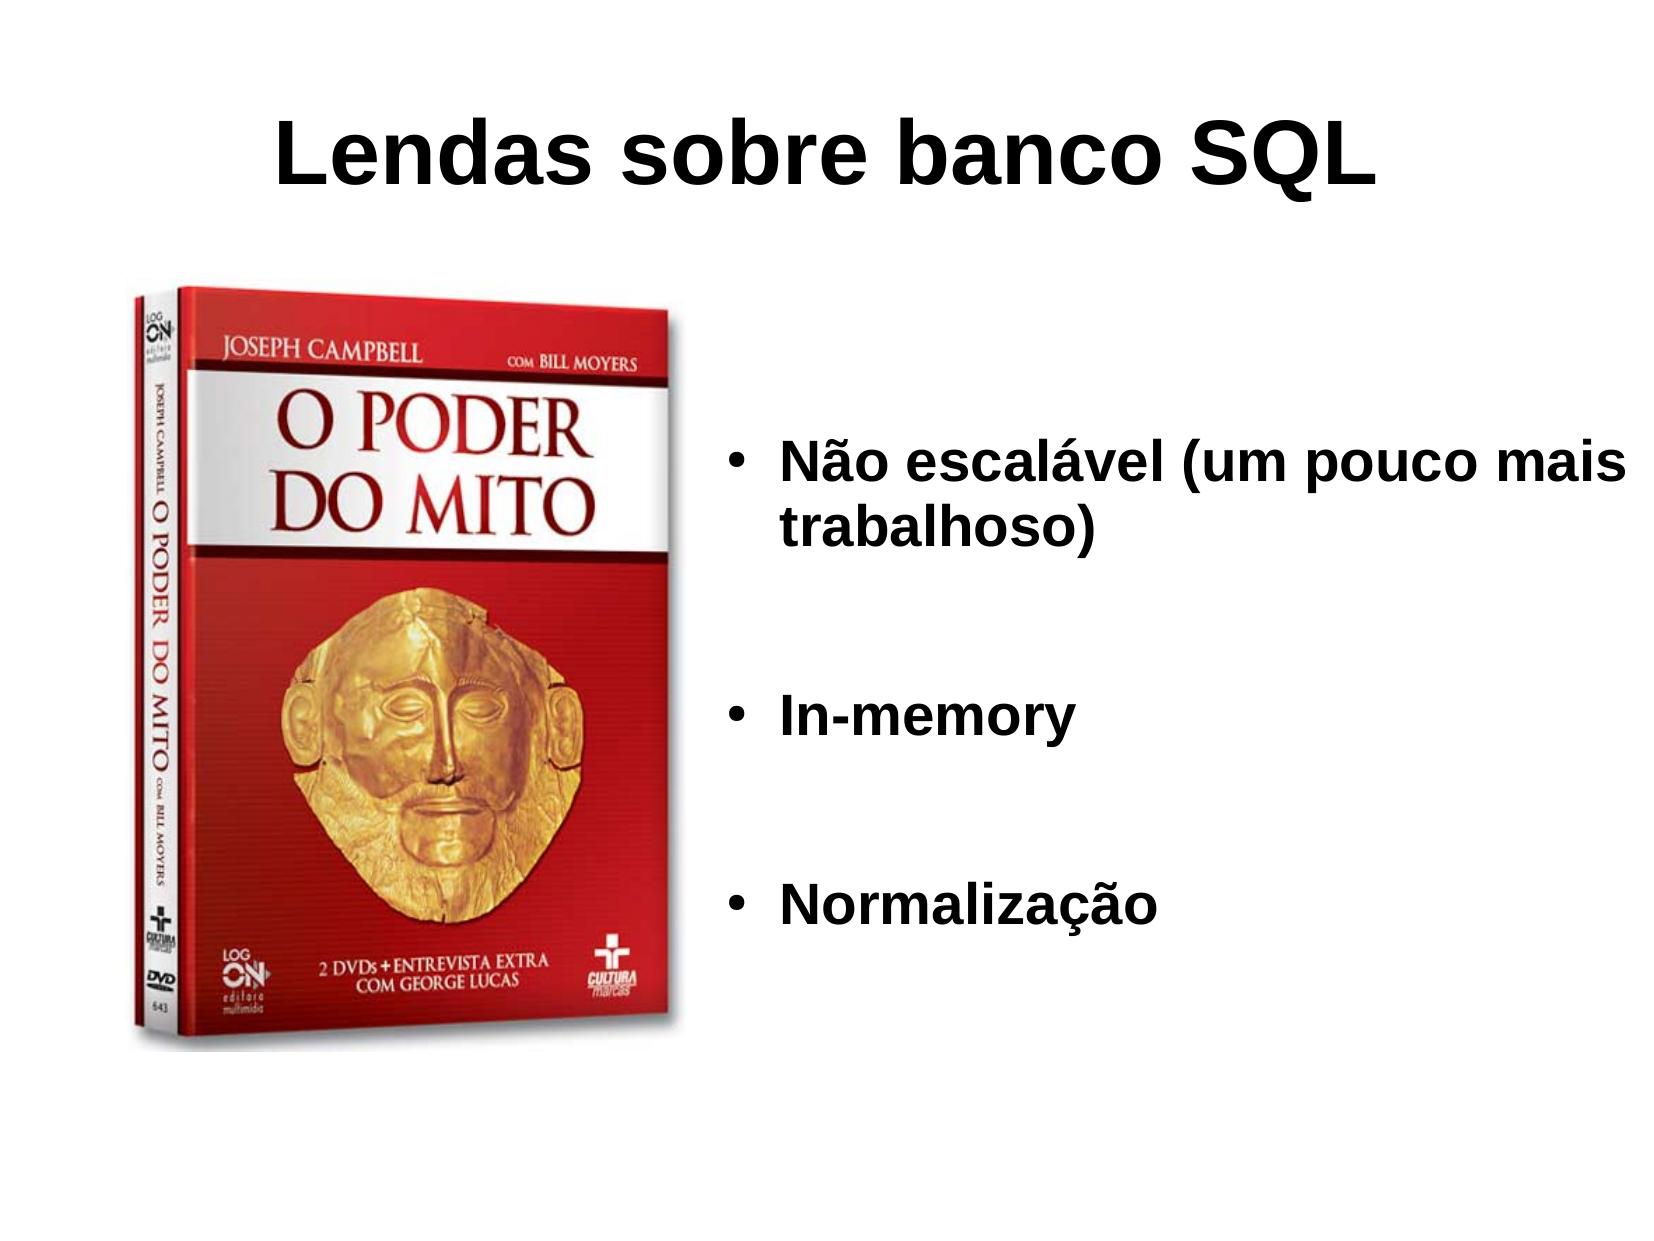

Lendas sobre banco SQL
# Não escalável (um pouco mais trabalhoso)
In-memory
Normalização